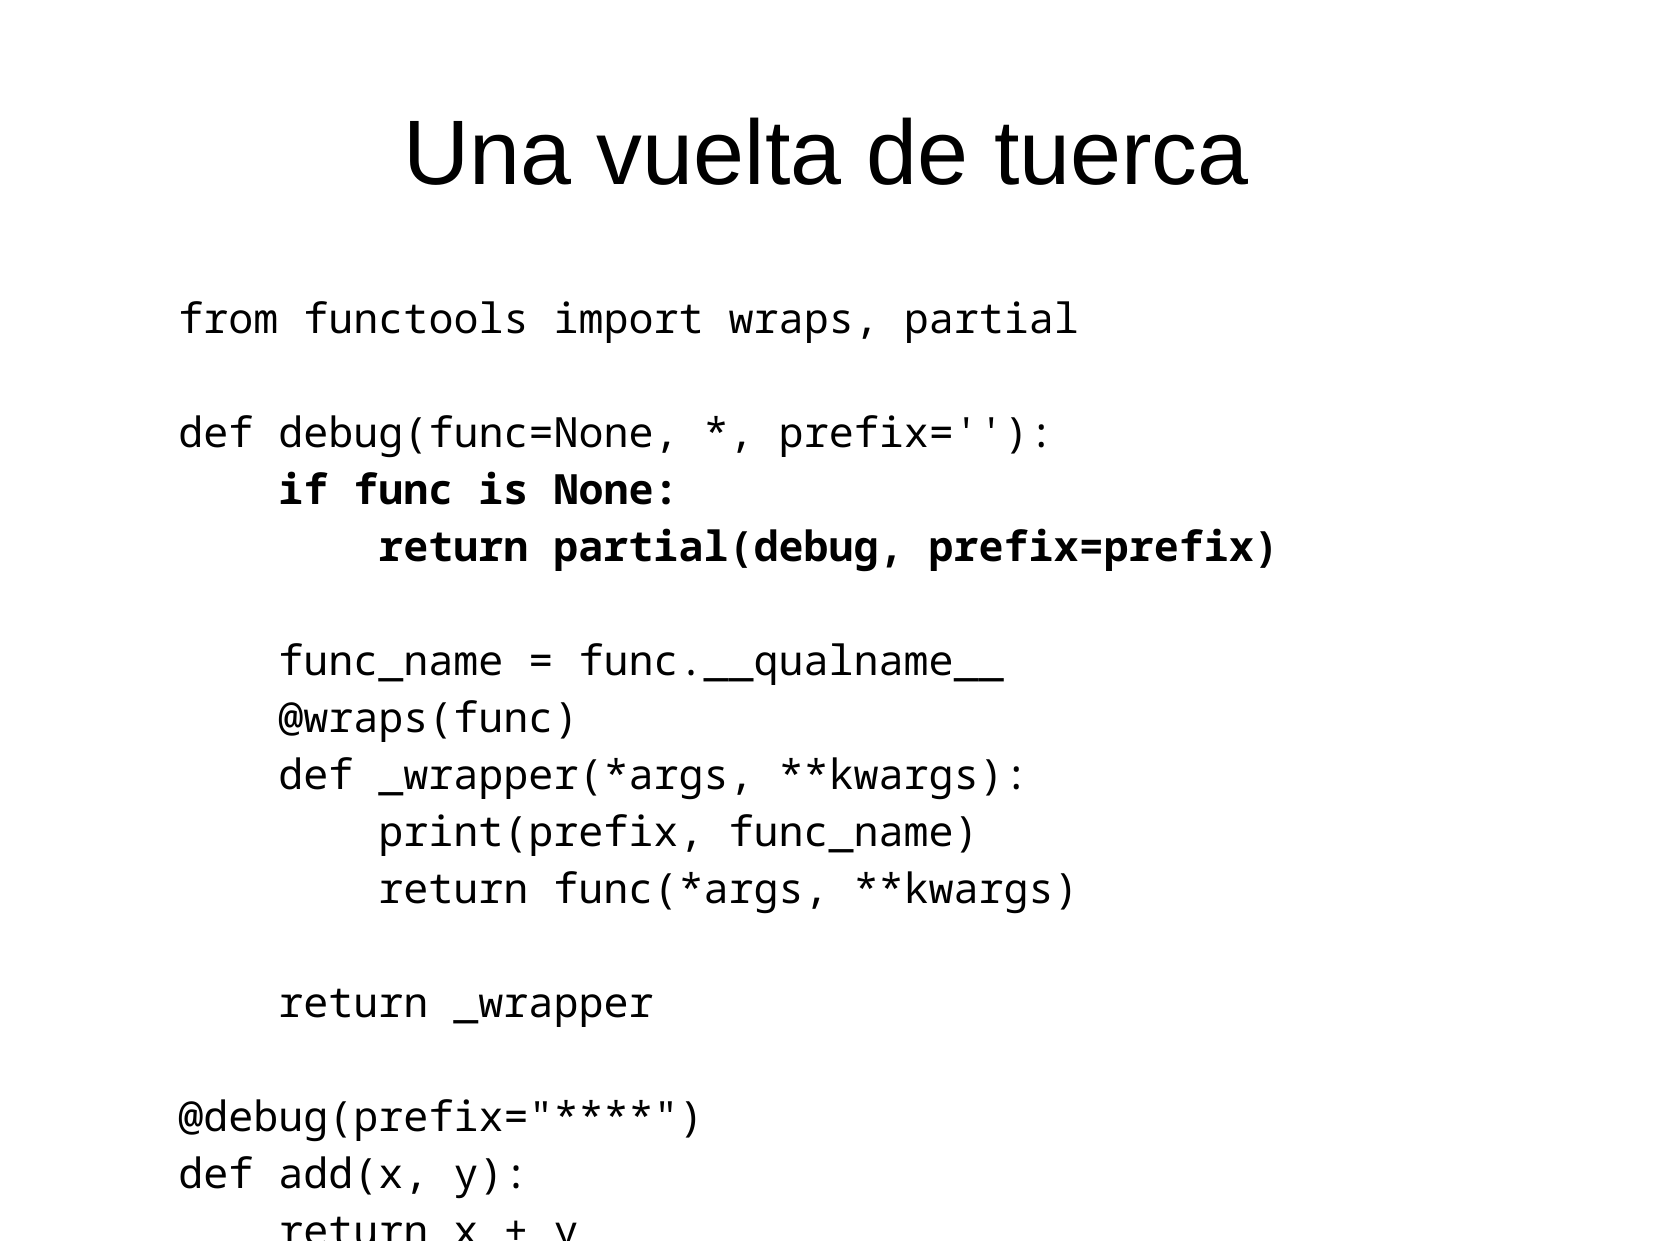

# Una vuelta de tuerca
from functools import wraps, partial
def debug(func=None, *, prefix=''):
 if func is None:
 return partial(debug, prefix=prefix)
 func_name = func.__qualname__
 @wraps(func)
 def _wrapper(*args, **kwargs):
 print(prefix, func_name)
 return func(*args, **kwargs)
 return _wrapper
@debug(prefix="****")
def add(x, y):
 return x + y